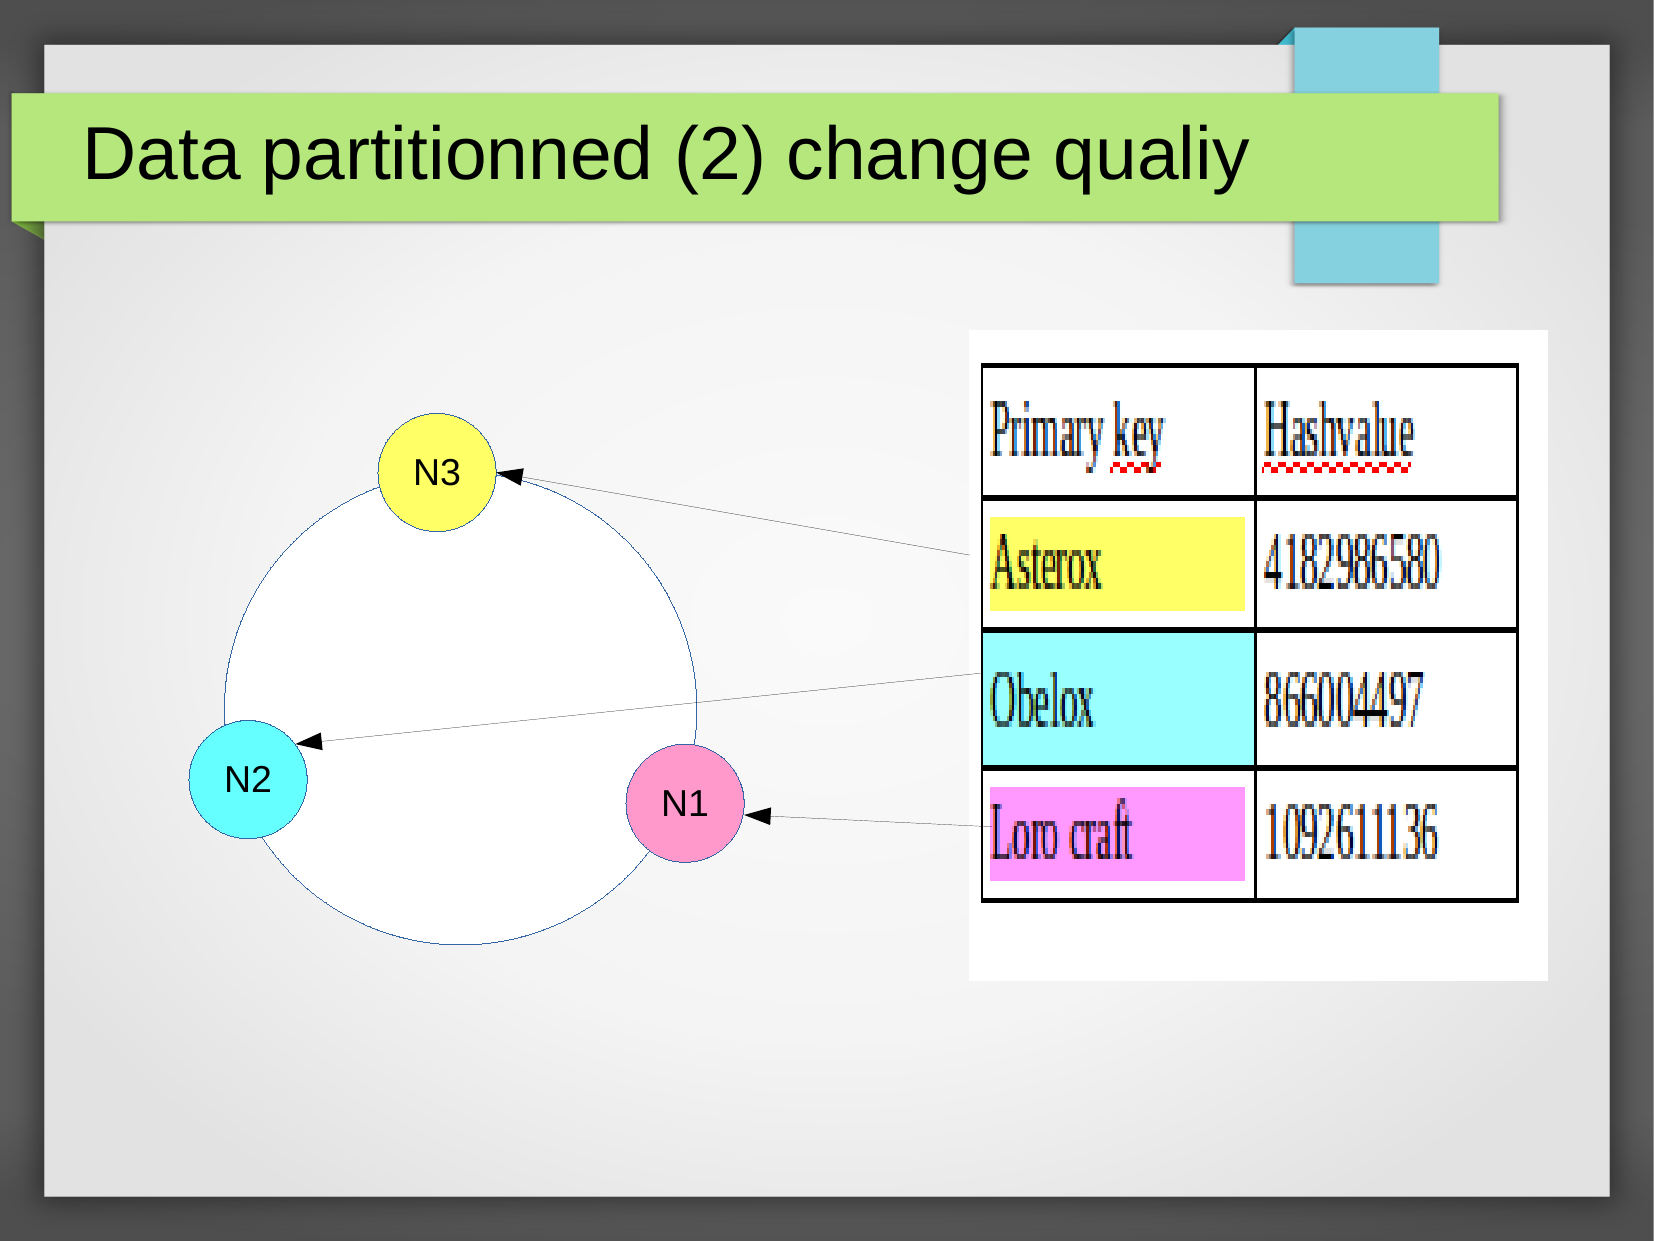

# Data partitionned (2) change qualiy
N3
N2
N1